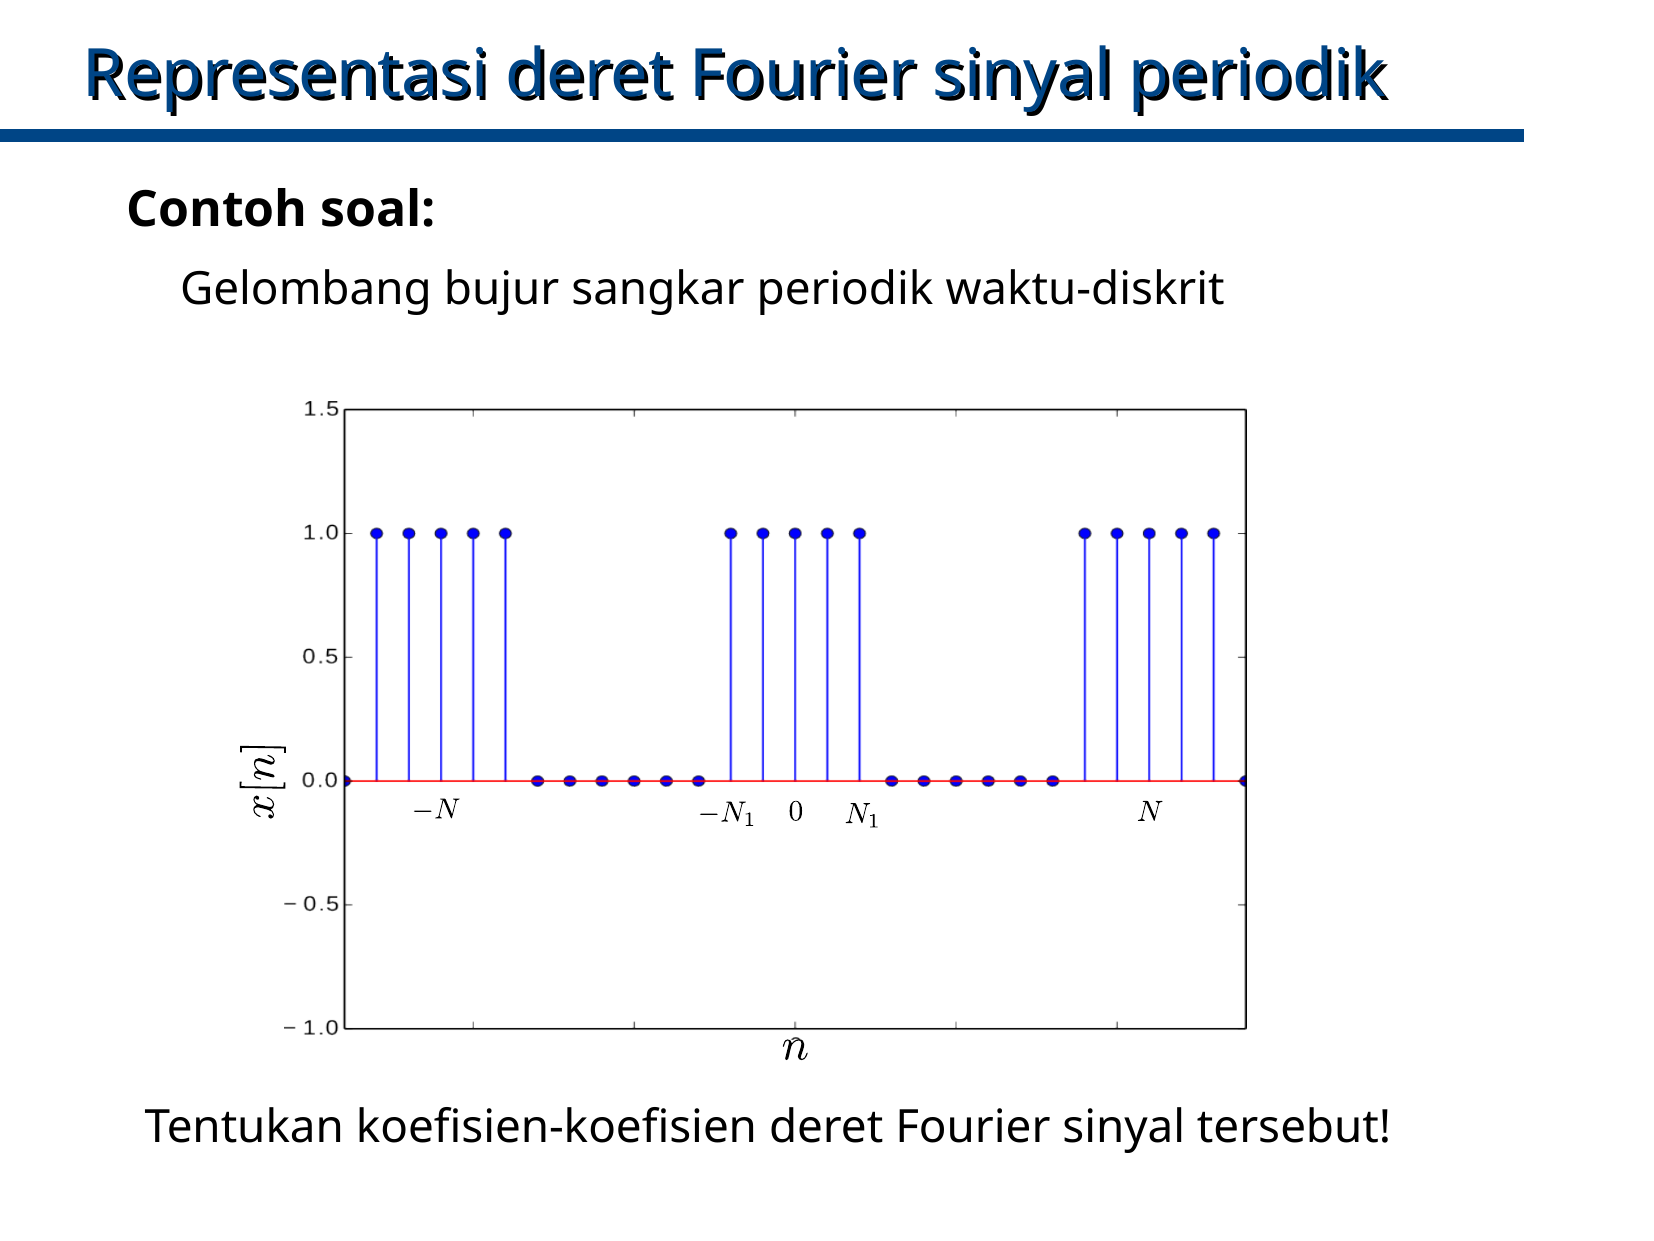

Representasi deret Fourier sinyal periodik
Contoh soal:
Gelombang bujur sangkar periodik waktu-diskrit
Tentukan koefisien-koefisien deret Fourier sinyal tersebut!